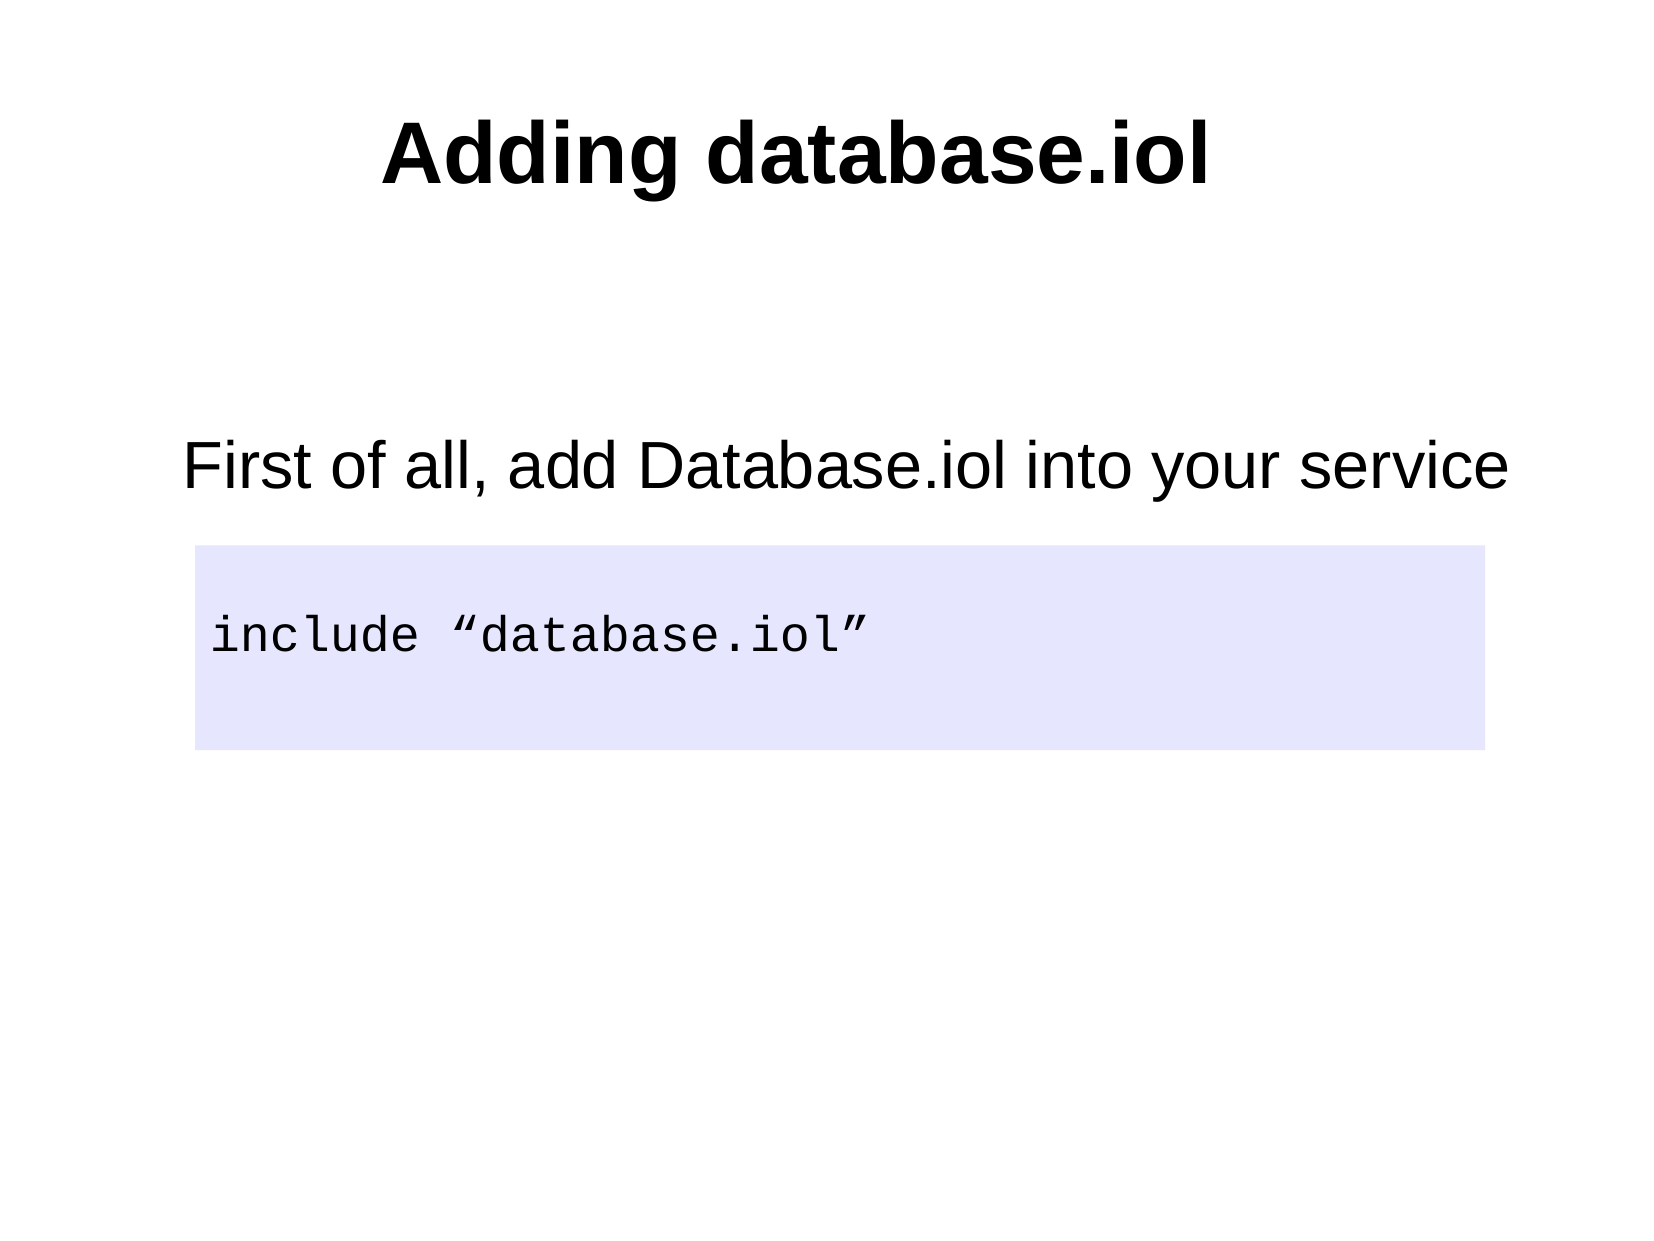

Adding database.iol
First of all, add Database.iol into your service
include “database.iol”